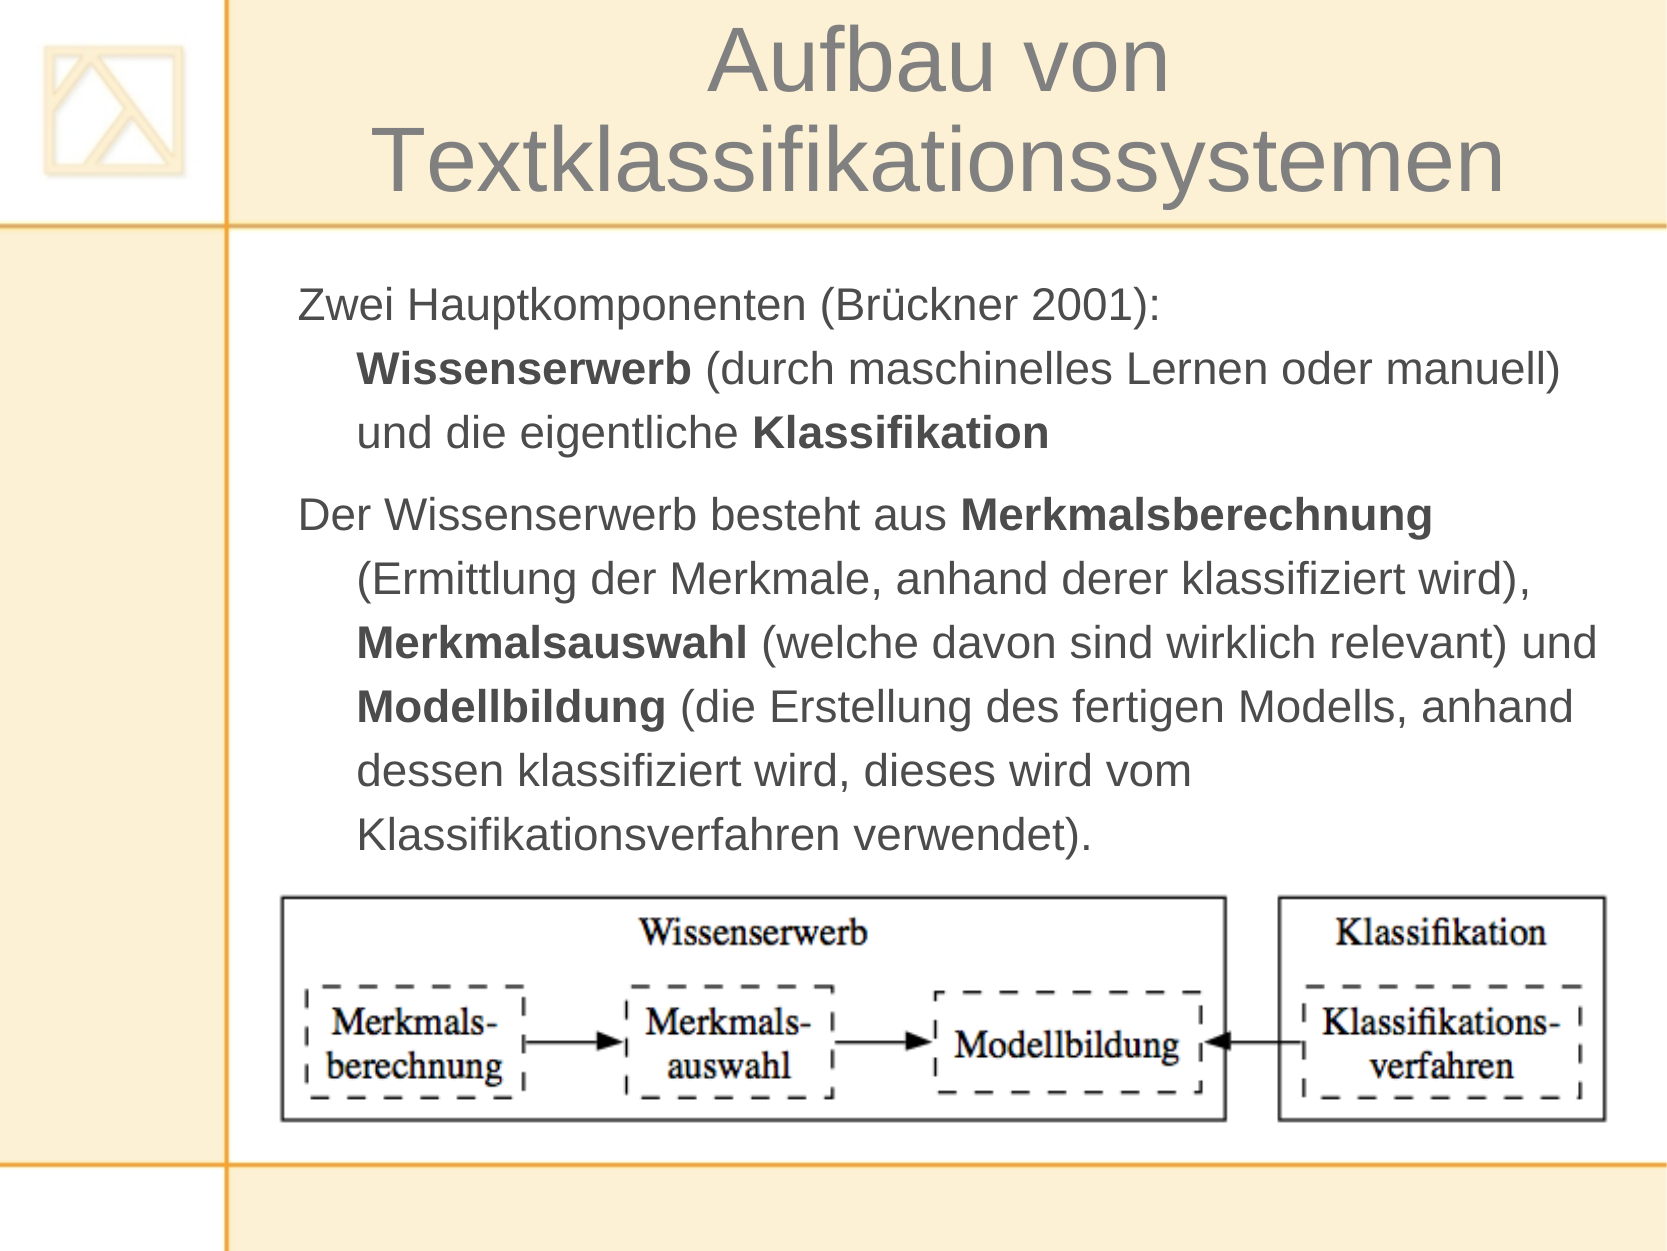

# Aufbau von Textklassifikationssystemen
Zwei Hauptkomponenten (Brückner 2001): 	Wissenserwerb (durch maschinelles Lernen oder manuell) und die eigentliche Klassifikation
Der Wissenserwerb besteht aus Merkmalsberechnung (Ermittlung der Merkmale, anhand derer klassifiziert wird), Merkmalsauswahl (welche davon sind wirklich relevant) und Modellbildung (die Erstellung des fertigen Modells, anhand dessen klassifiziert wird, dieses wird vom Klassifikationsverfahren verwendet).